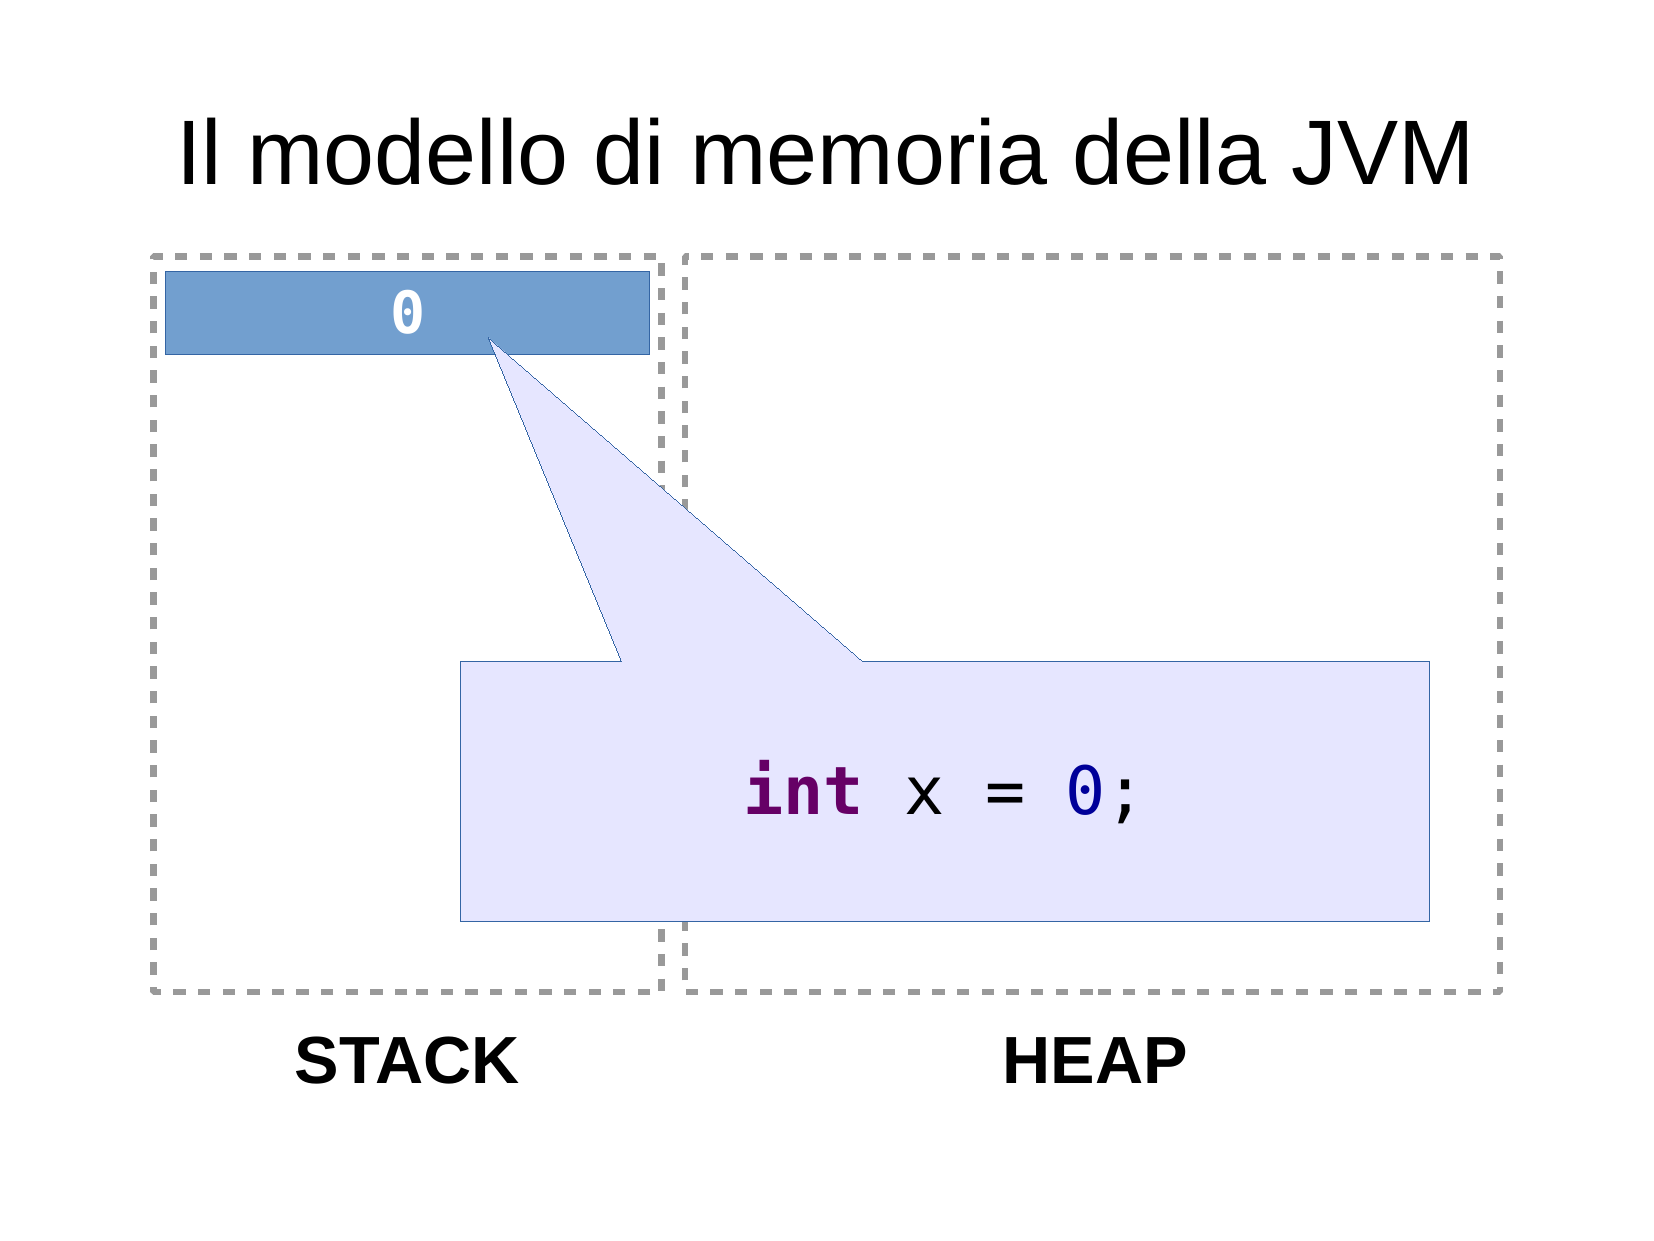

# Il modello di memoria della JVM
0
int x = 0;
STACK
HEAP